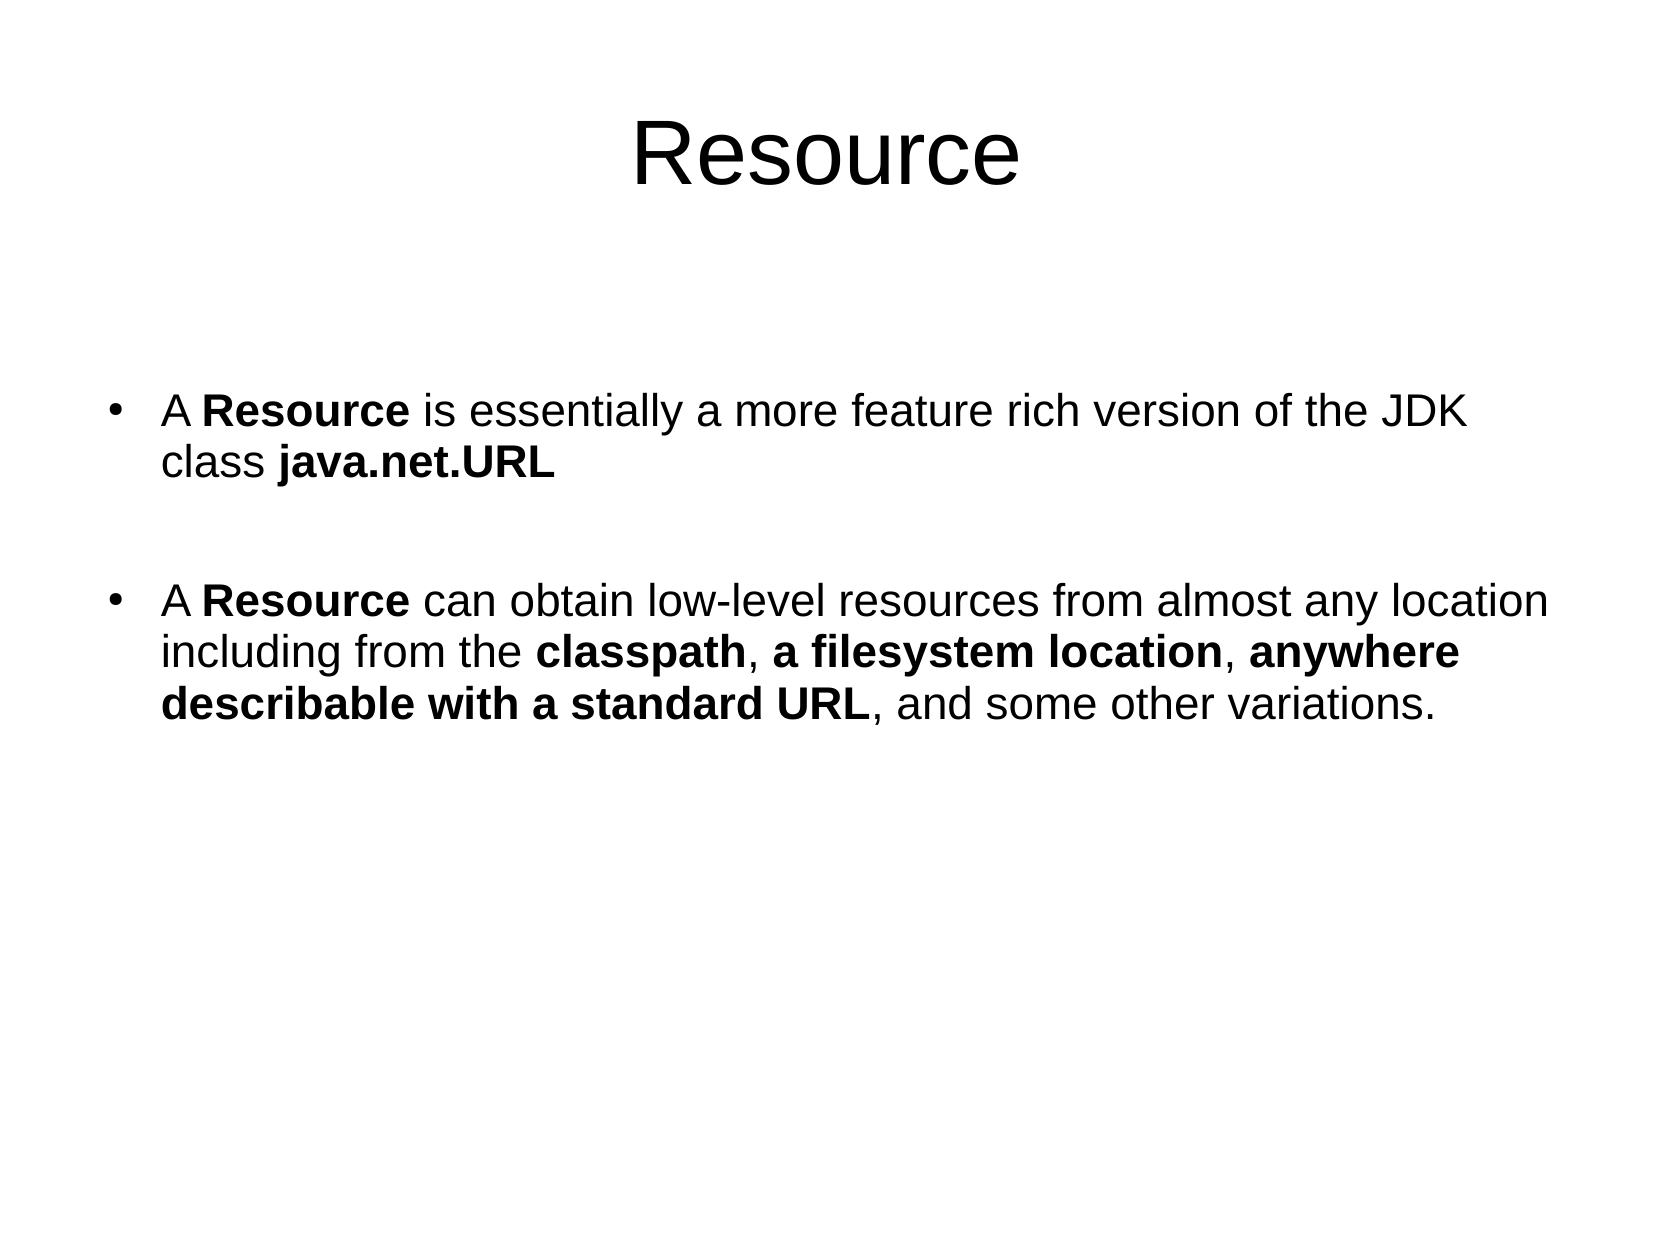

# Resource
A Resource is essentially a more feature rich version of the JDK class java.net.URL
A Resource can obtain low-level resources from almost any location including from the classpath, a filesystem location, anywhere describable with a standard URL, and some other variations.